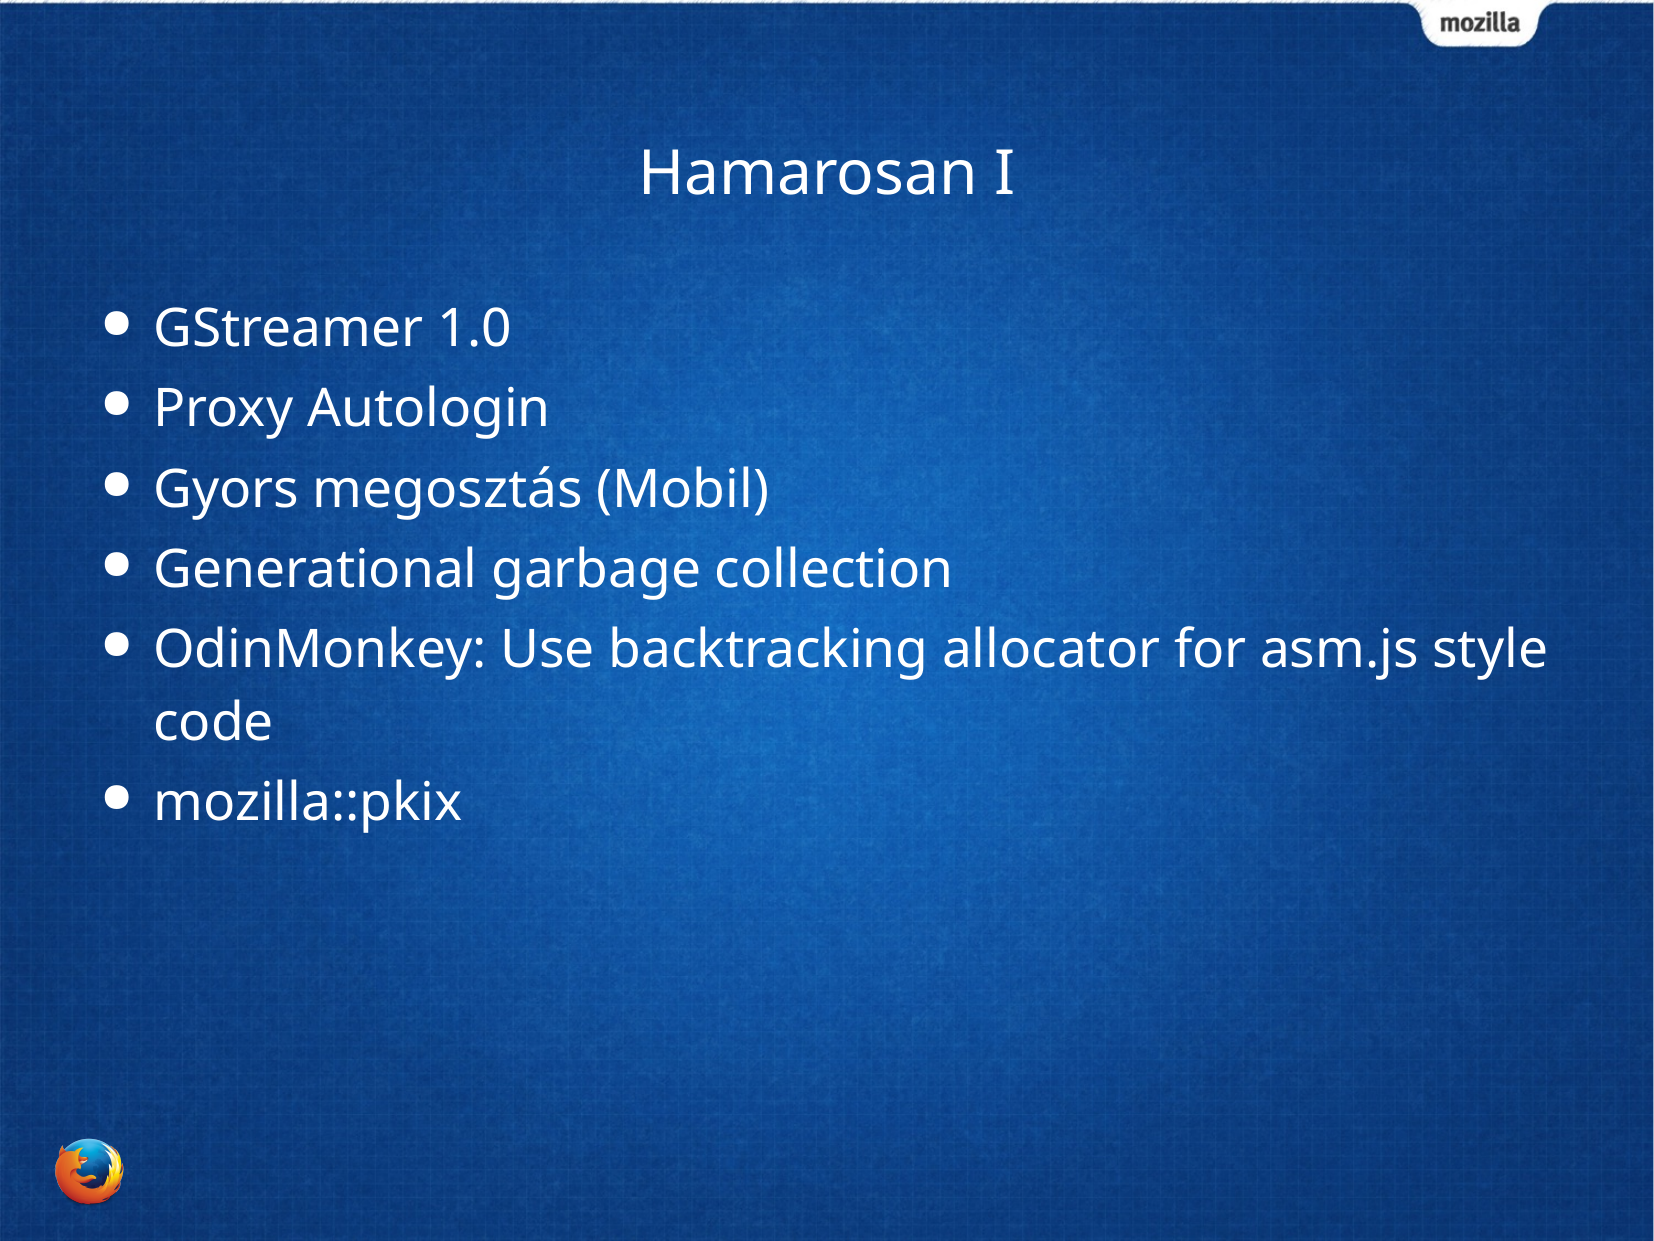

# Hamarosan I
GStreamer 1.0
Proxy Autologin
Gyors megosztás (Mobil)
Generational garbage collection
OdinMonkey: Use backtracking allocator for asm.js style code
mozilla::pkix